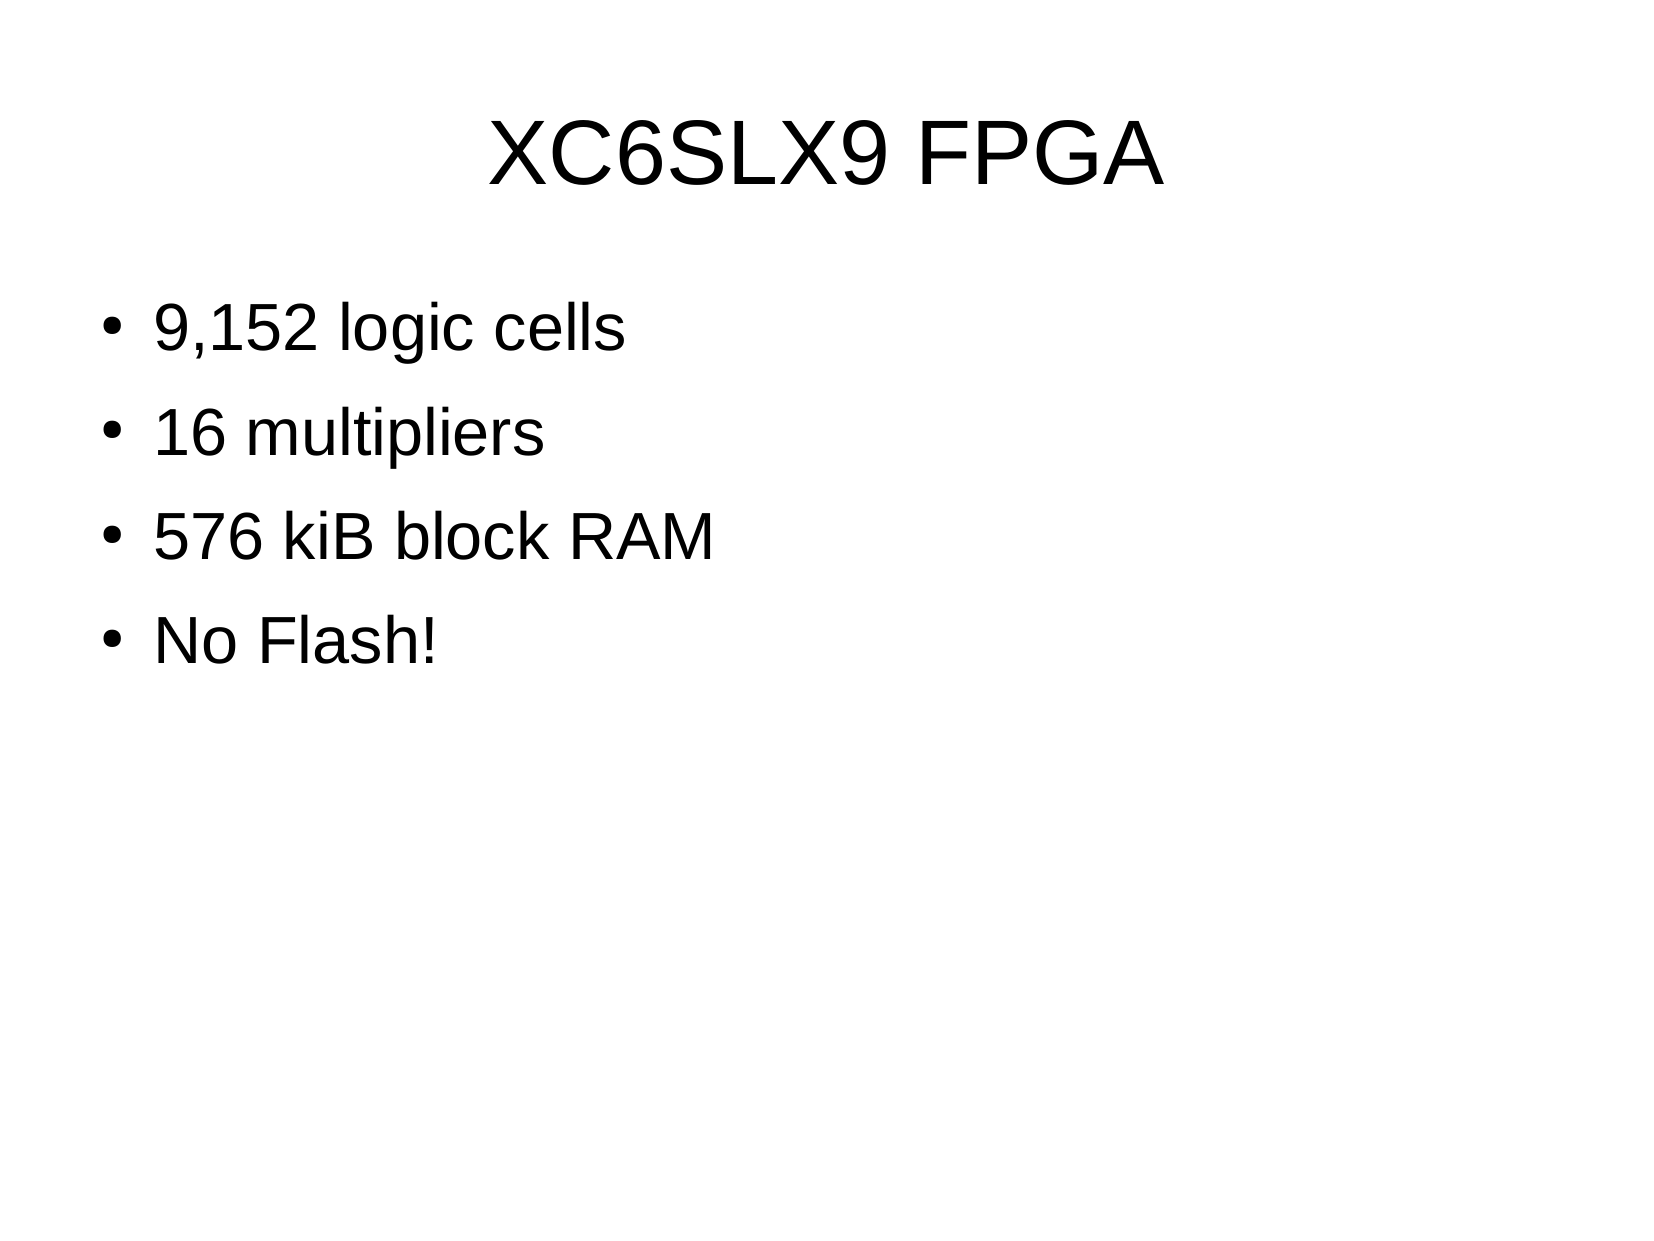

# XC6SLX9 FPGA
9,152 logic cells
16 multipliers
576 kiB block RAM
No Flash!